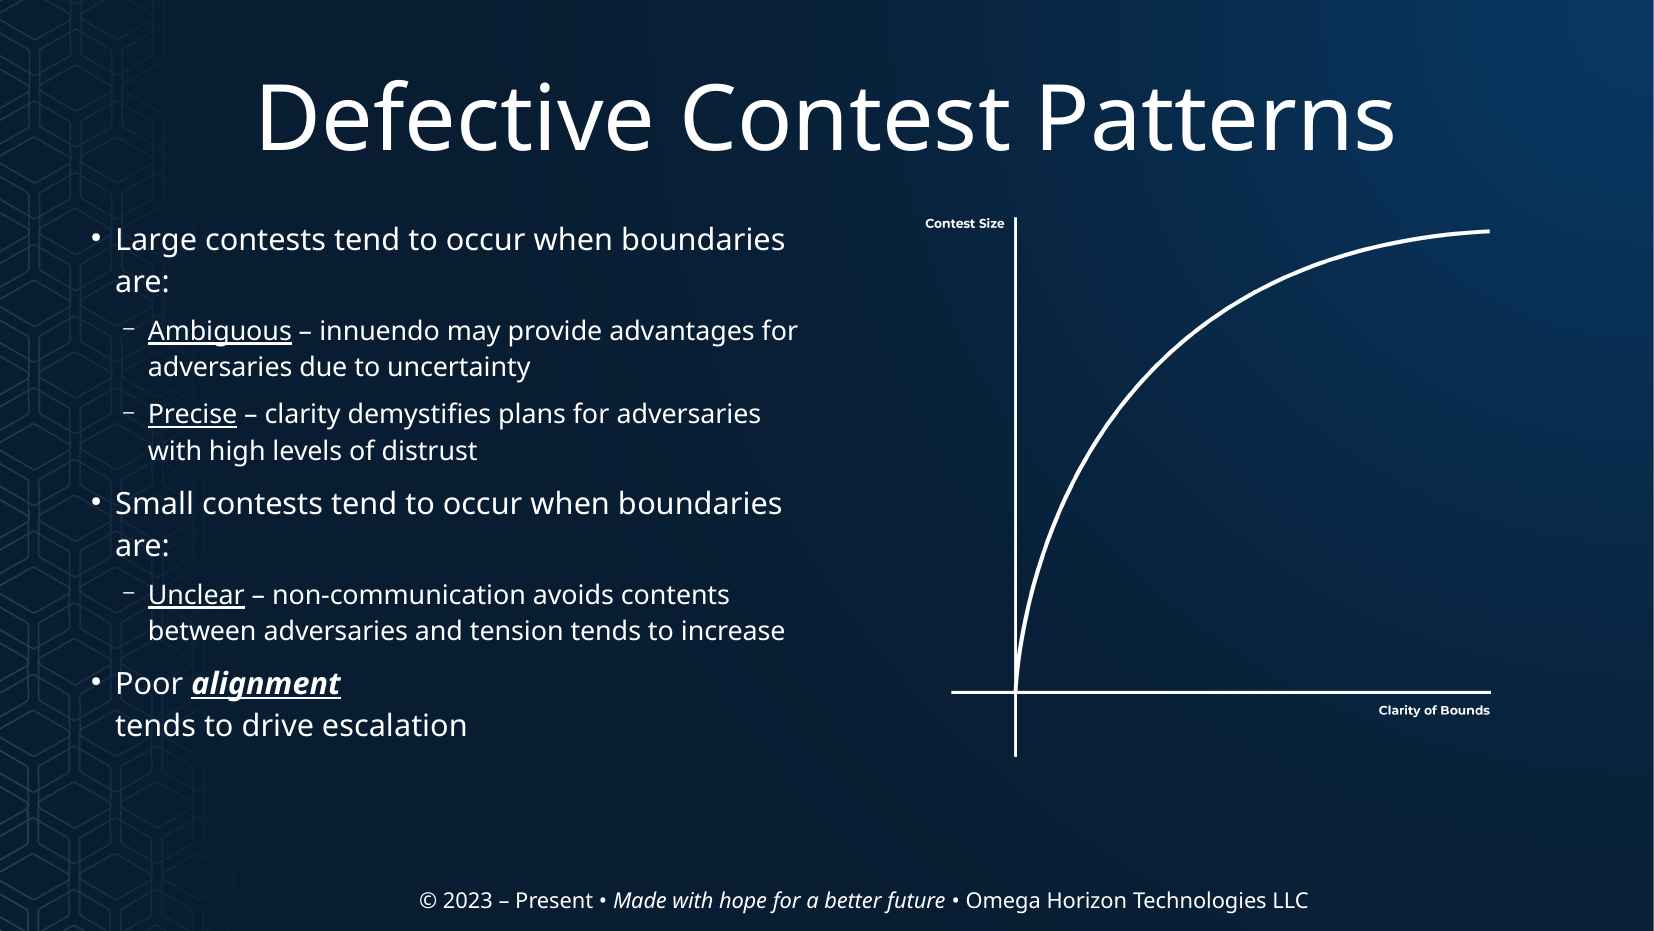

# Defective Contest Patterns
Large contests tend to occur when boundaries are:
Ambiguous – innuendo may provide advantages for adversaries due to uncertainty
Precise – clarity demystifies plans for adversaries with high levels of distrust
Small contests tend to occur when boundaries are:
Unclear – non-communication avoids contents between adversaries and tension tends to increase
Poor alignment
tends to drive escalation